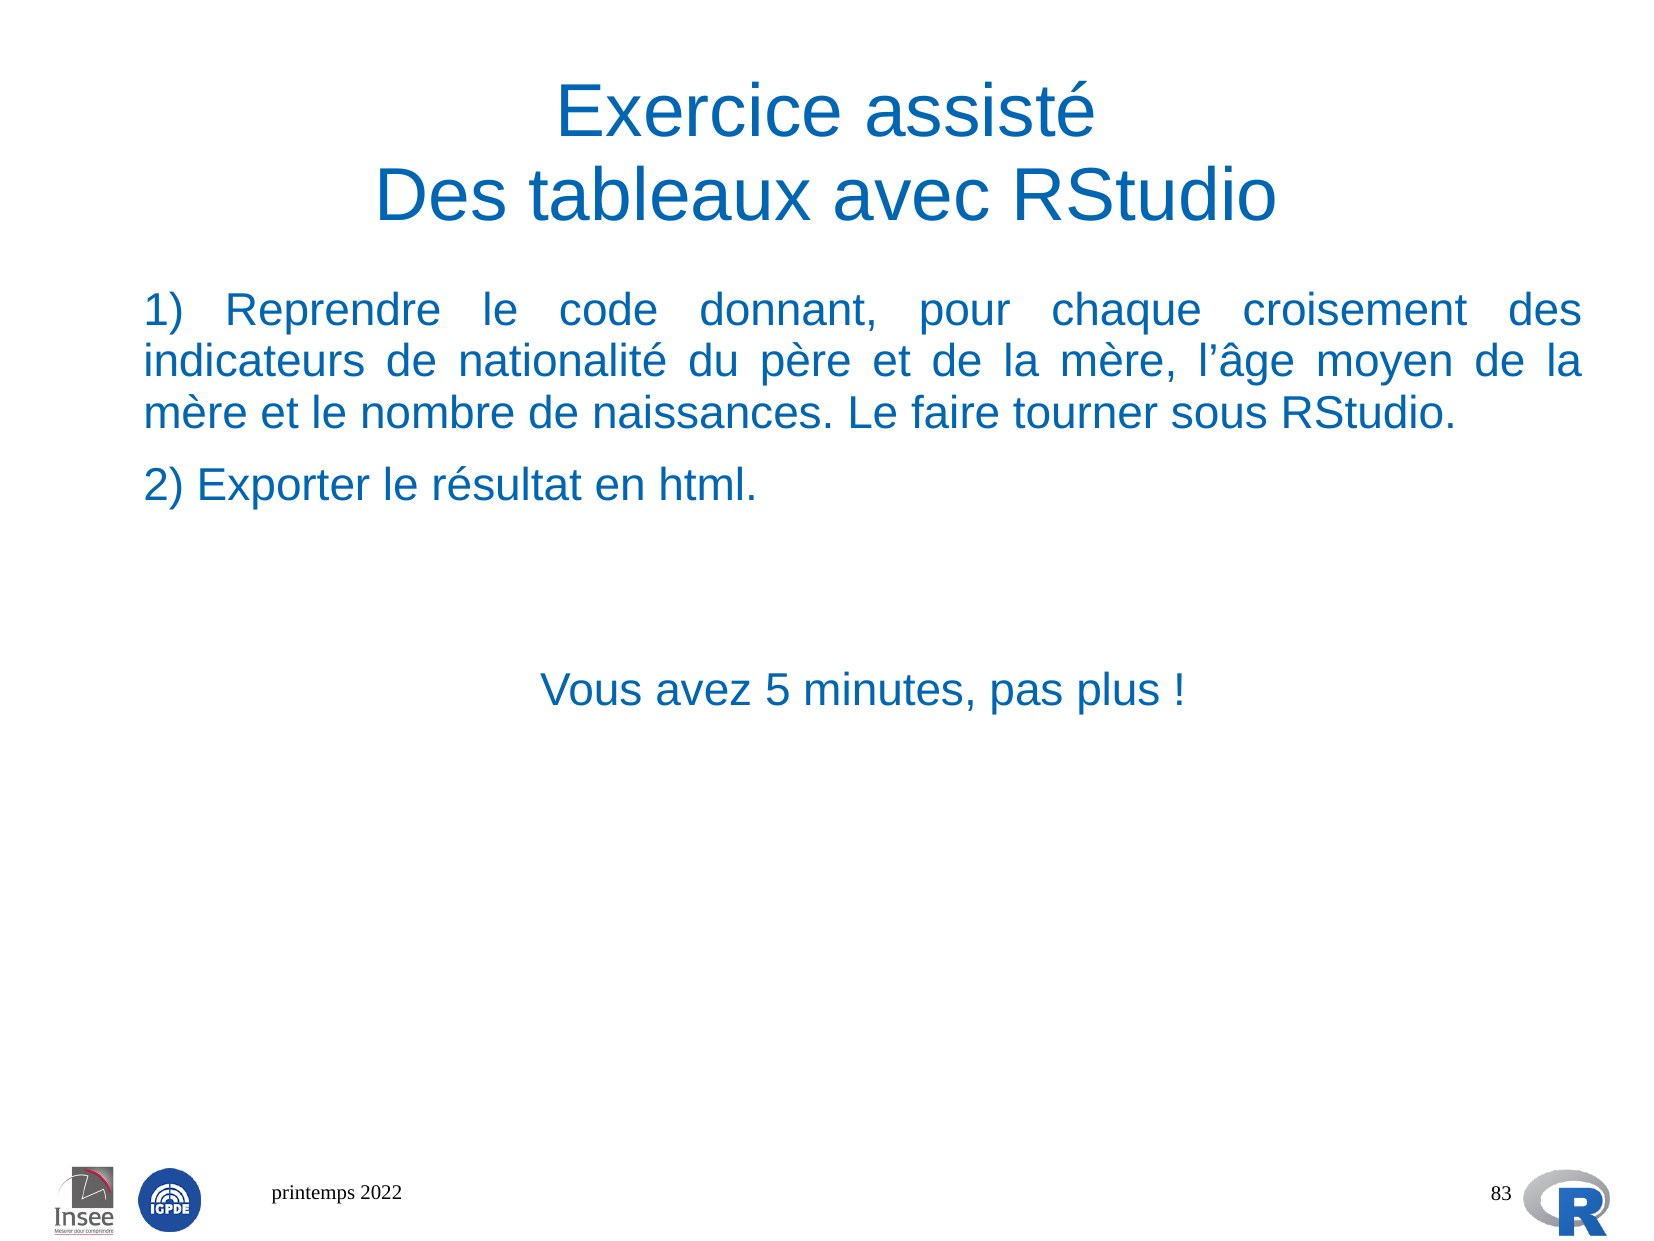

# Exercice assisté Des tableaux avec RStudio
1) Reprendre le code donnant, pour chaque croisement des indicateurs de nationalité du père et de la mère, l’âge moyen de la mère et le nombre de naissances. Le faire tourner sous RStudio.
2) Exporter le résultat en html.
Vous avez 5 minutes, pas plus !
printemps 2022
83